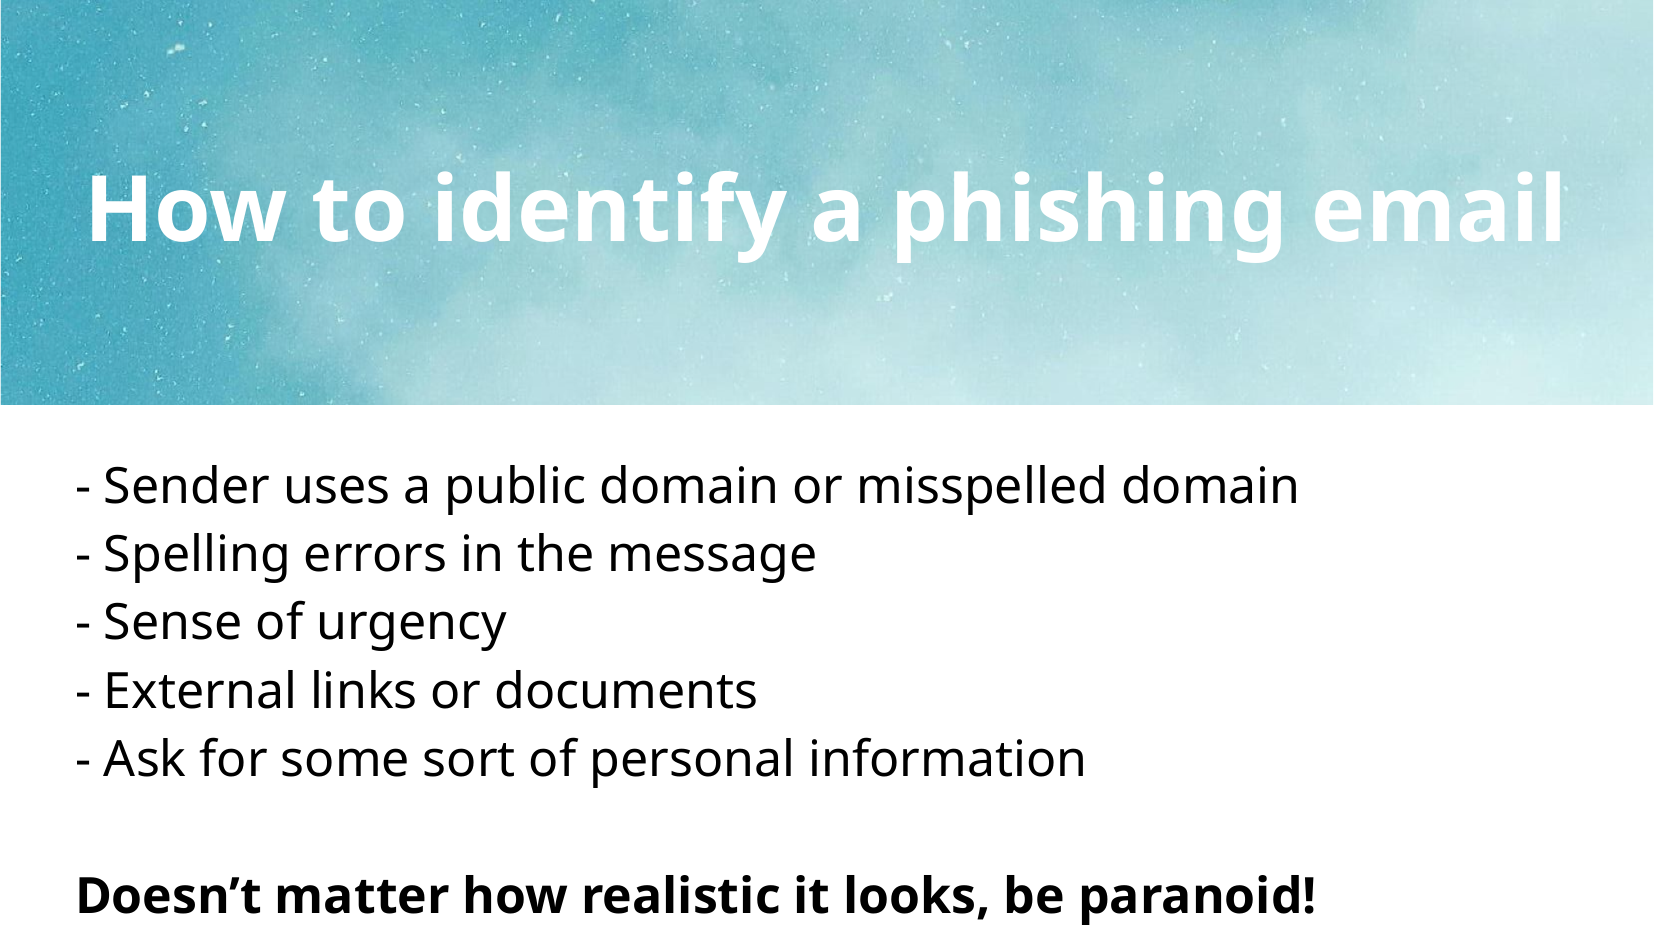

# How to identify a phishing email
- Sender uses a public domain or misspelled domain
- Spelling errors in the message
- Sense of urgency
- External links or documents
- Ask for some sort of personal information
Doesn’t matter how realistic it looks, be paranoid!